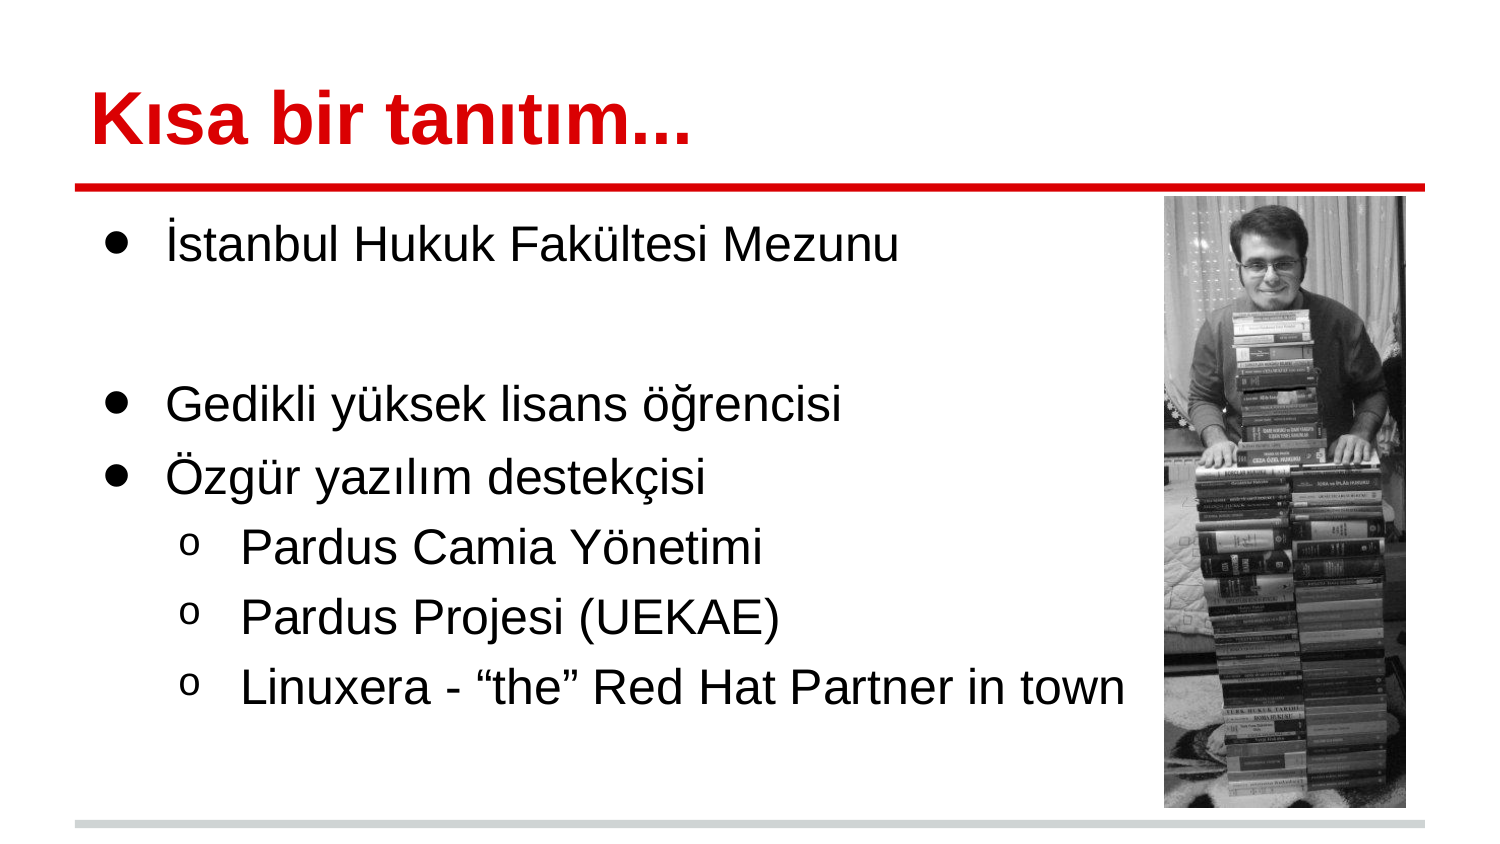

# Kısa bir tanıtım...
İstanbul Hukuk Fakültesi Mezunu
Gedikli yüksek lisans öğrencisi
Özgür yazılım destekçisi
Pardus Camia Yönetimi
Pardus Projesi (UEKAE)
Linuxera - “the” Red Hat Partner in town